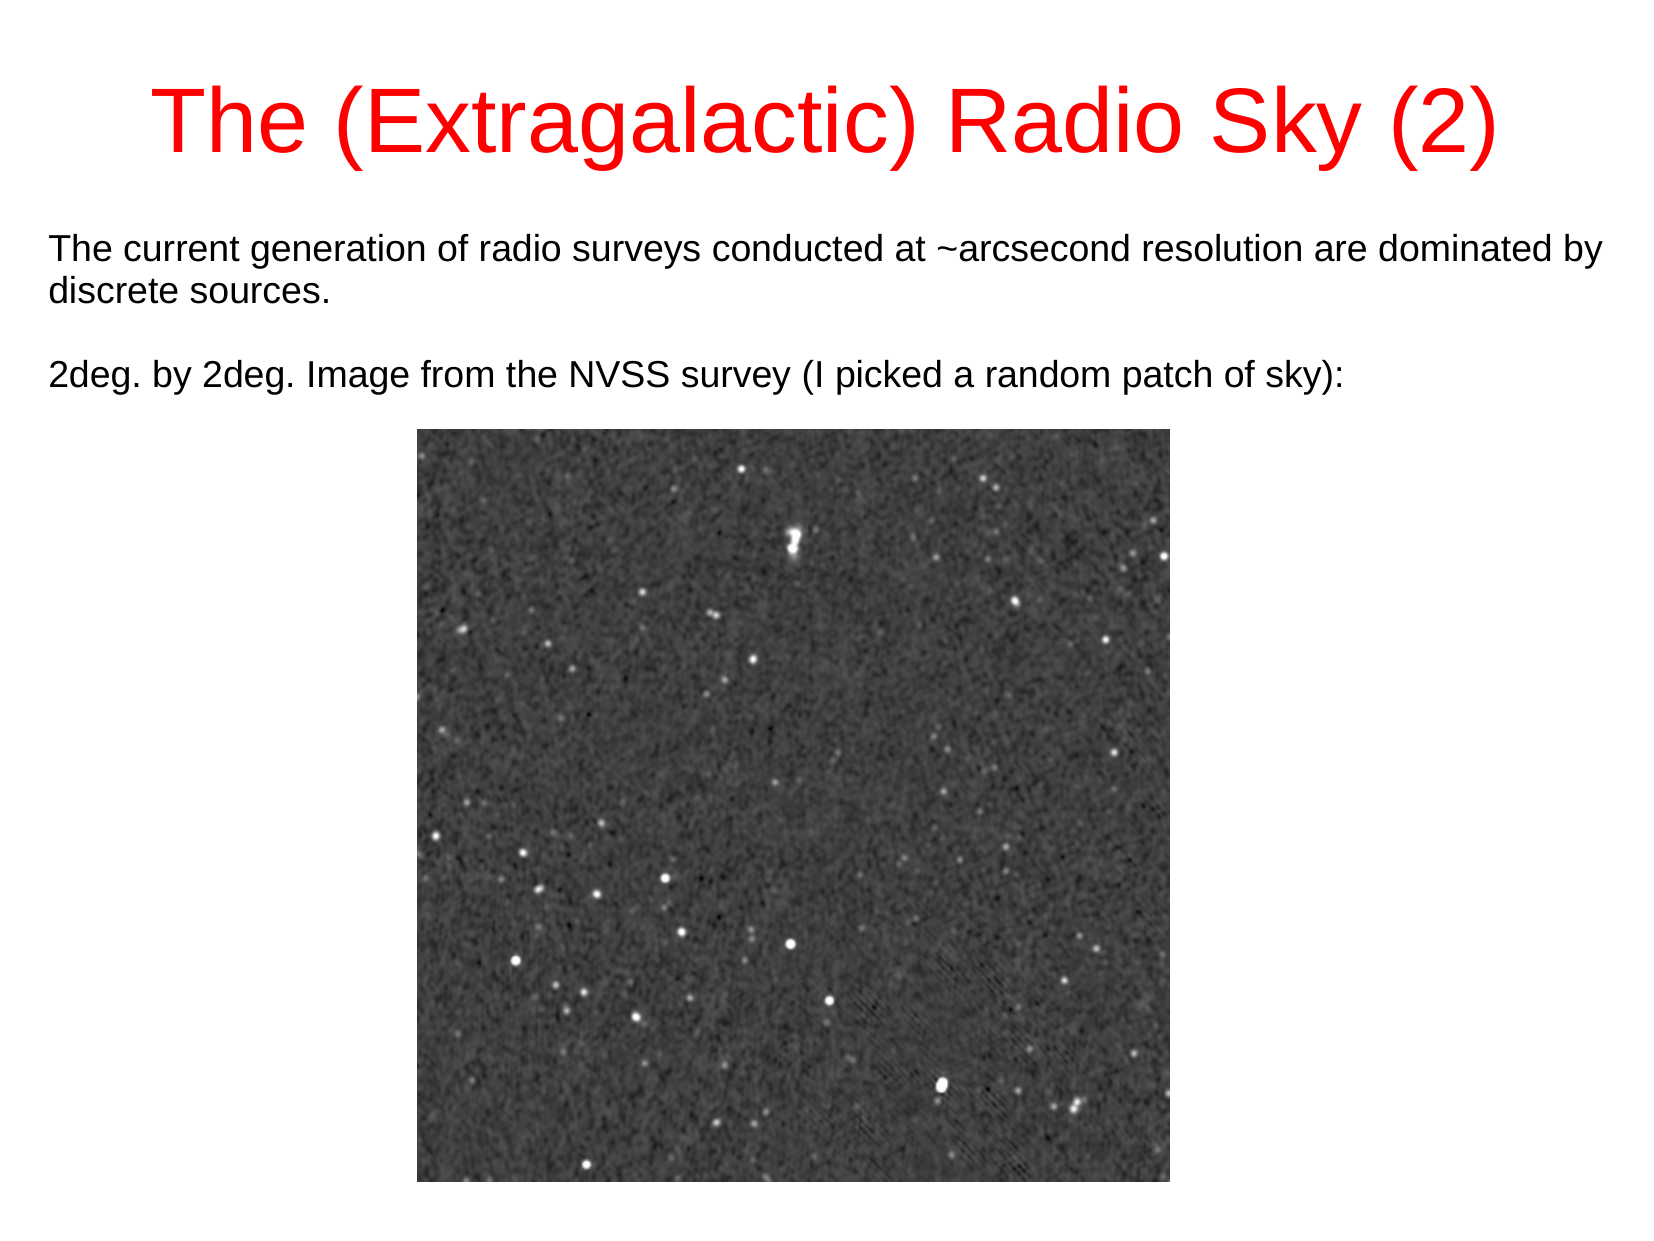

# The (Extragalactic) Radio Sky (2)
The current generation of radio surveys conducted at ~arcsecond resolution are dominated by discrete sources.
2deg. by 2deg. Image from the NVSS survey (I picked a random patch of sky):